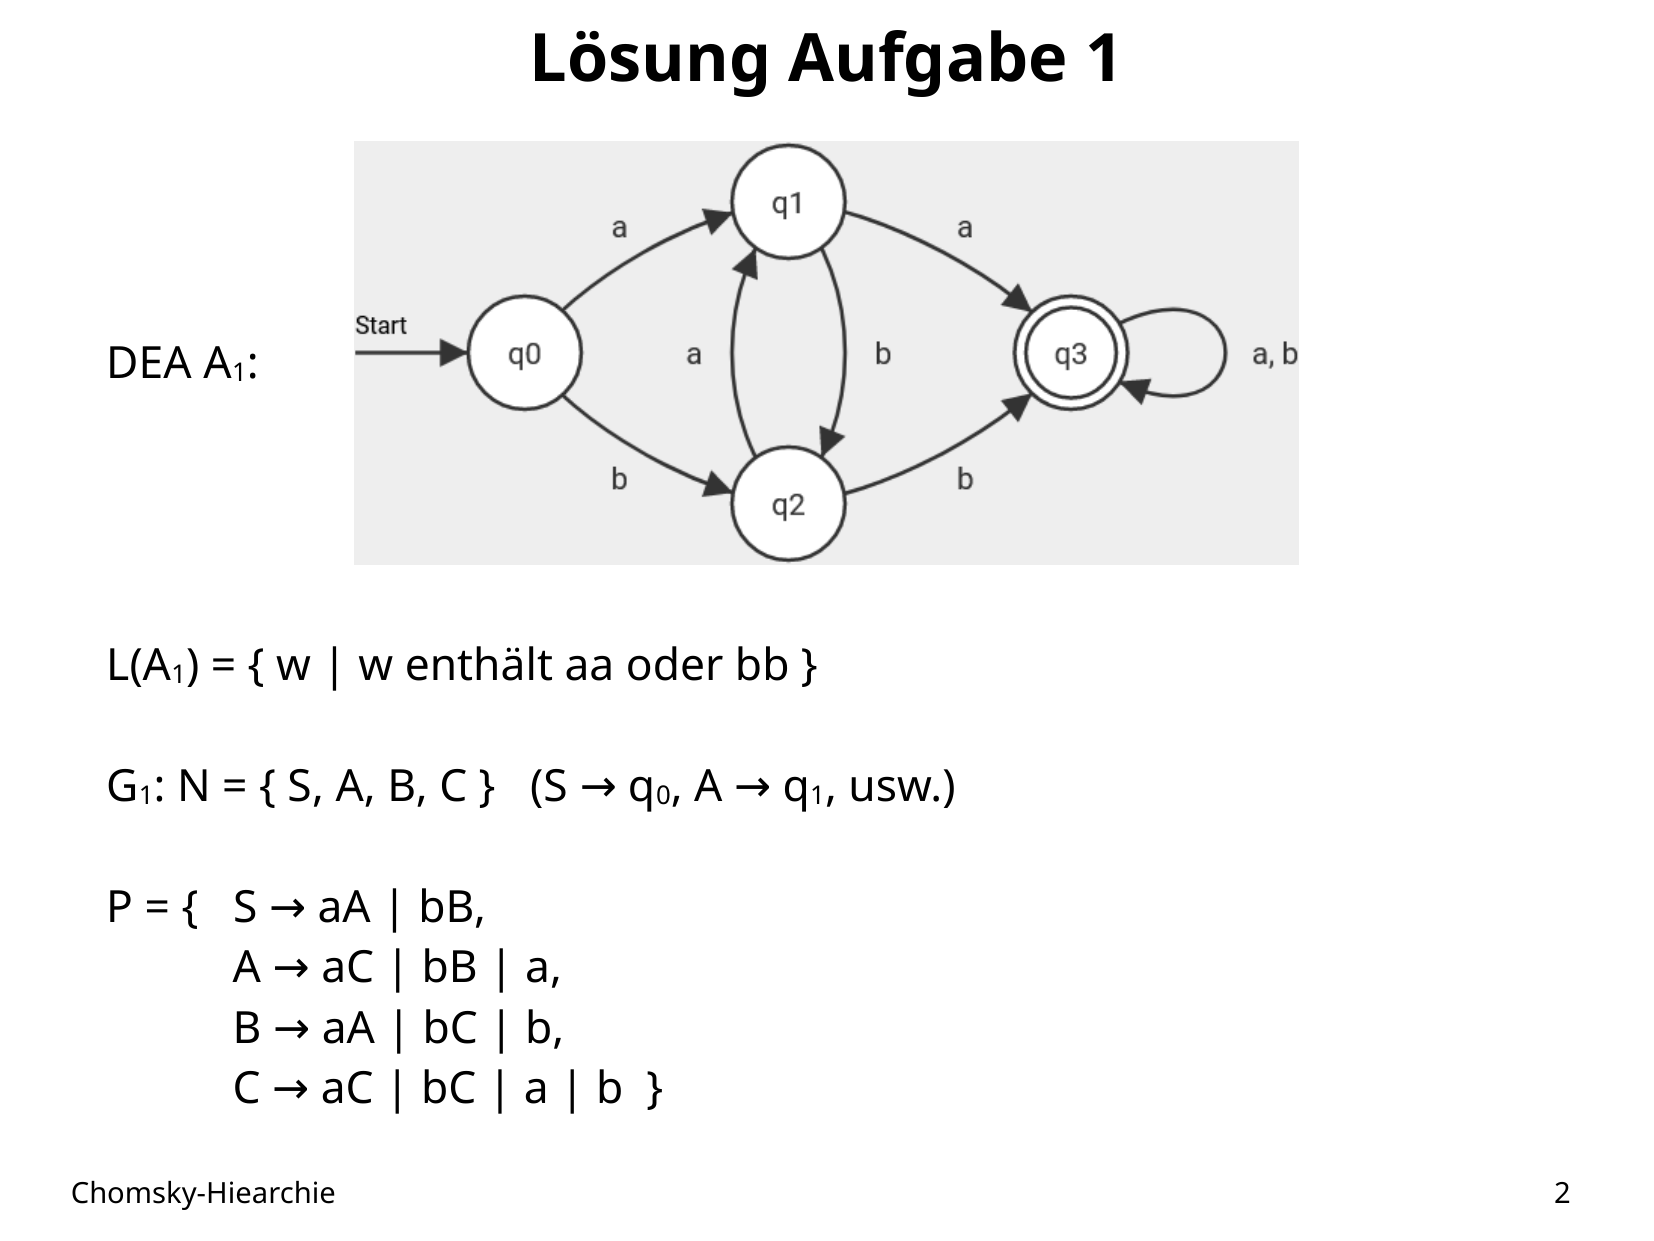

# Lösung Aufgabe 1
DEA A1:
L(A1) = { w | w enthält aa oder bb }
G1: N = { S, A, B, C } (S → q0, A → q1, usw.)
P = { S → aA | bB,
 A → aC | bB | a,
 B → aA | bC | b,
 C → aC | bC | a | b }
Chomsky-Hiearchie
2